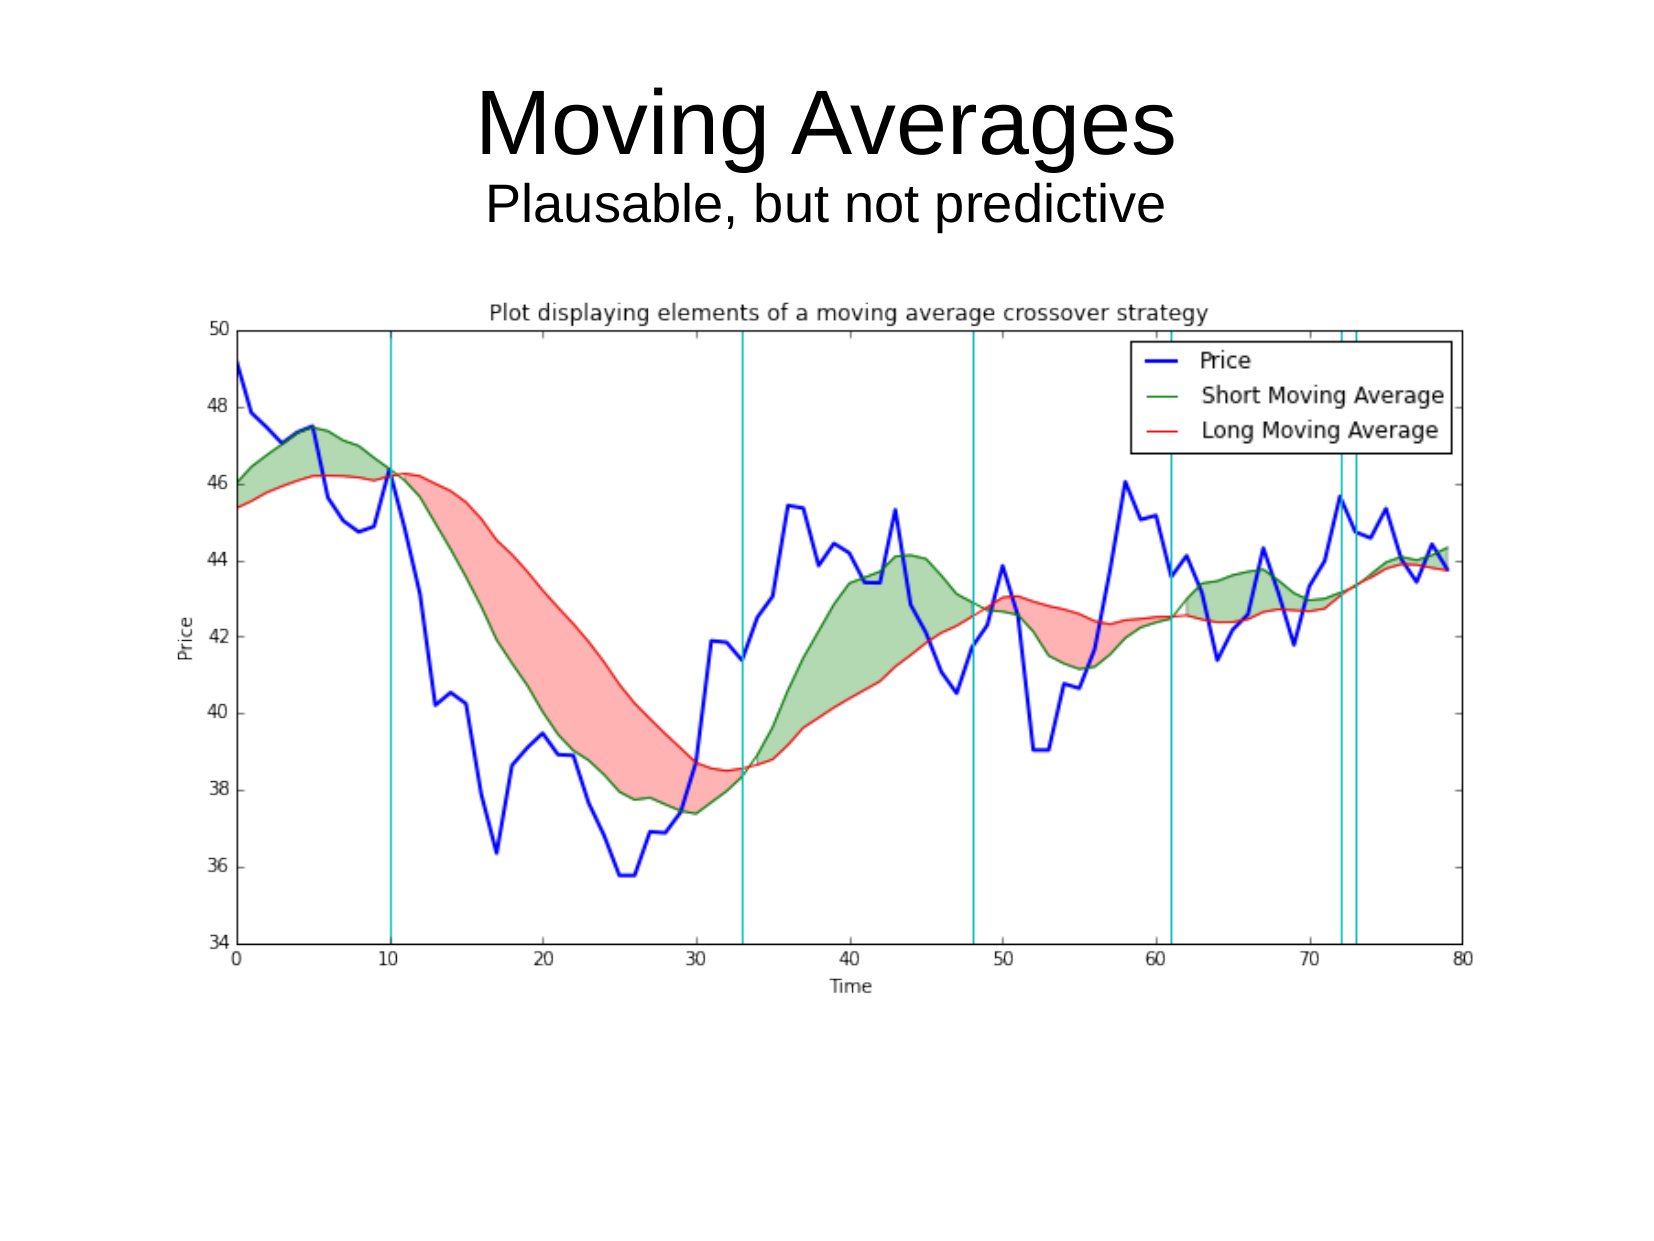

# Moving Averages Plausable, but not predictive